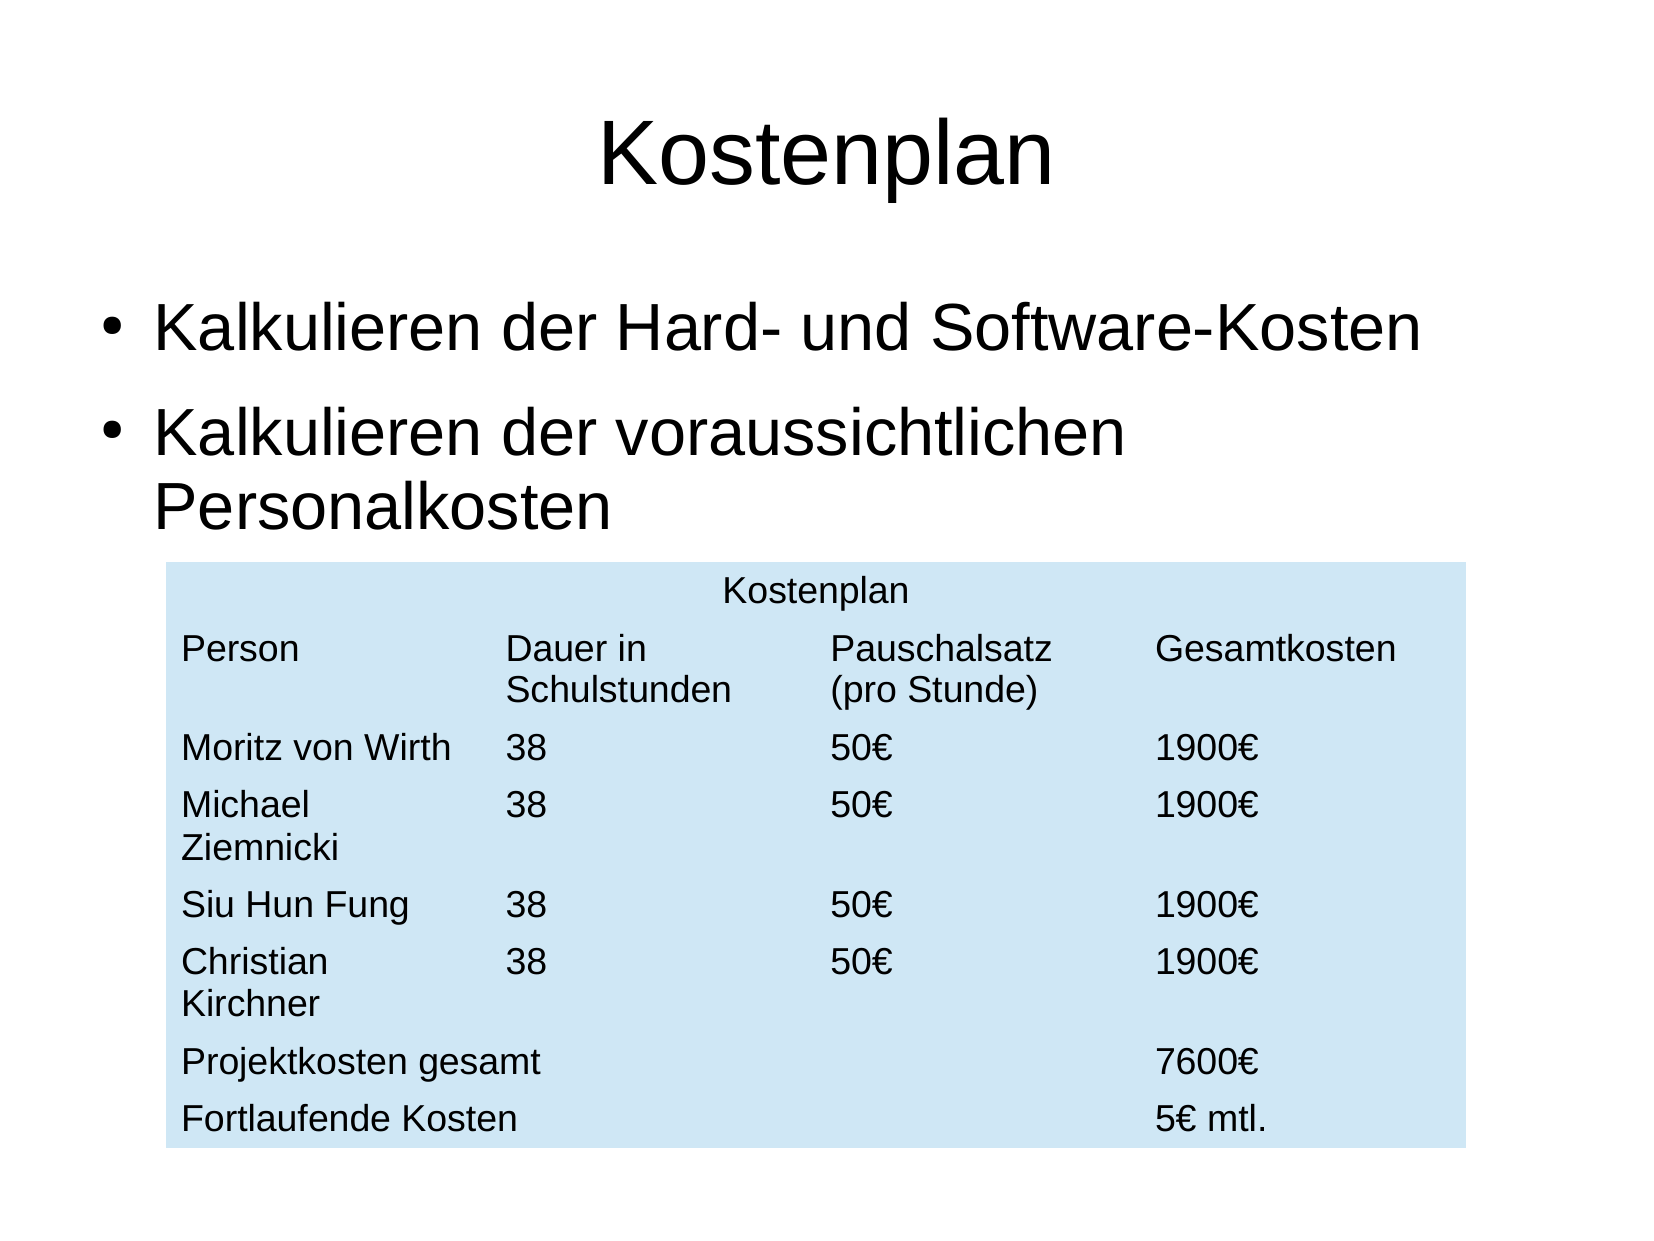

# Kostenplan
Kalkulieren der Hard- und Software-Kosten
Kalkulieren der voraussichtlichen Personalkosten
| Kostenplan | | | |
| --- | --- | --- | --- |
| Person | Dauer in Schulstunden | Pauschalsatz (pro Stunde) | Gesamtkosten |
| Moritz von Wirth | 38 | 50€ | 1900€ |
| Michael Ziemnicki | 38 | 50€ | 1900€ |
| Siu Hun Fung | 38 | 50€ | 1900€ |
| Christian Kirchner | 38 | 50€ | 1900€ |
| Projektkosten gesamt | | | 7600€ |
| Fortlaufende Kosten | | | 5€ mtl. |